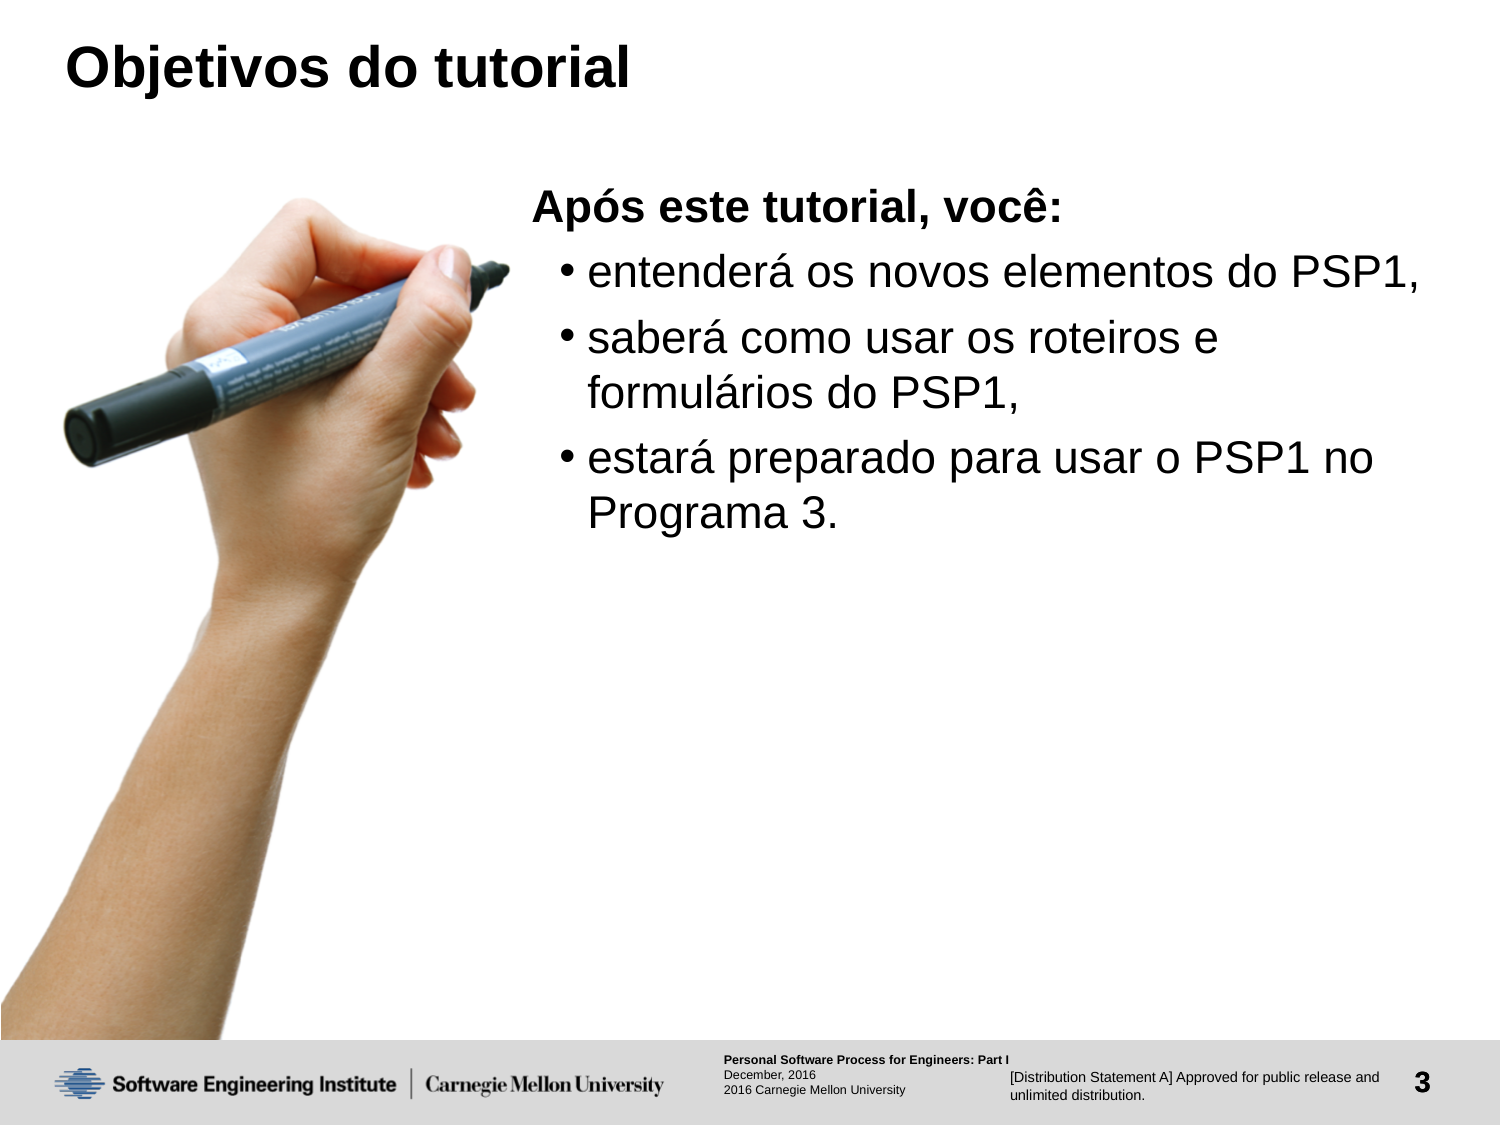

# Objetivos do tutorial
Após este tutorial, você:
entenderá os novos elementos do PSP1,
saberá como usar os roteiros e formulários do PSP1,
estará preparado para usar o PSP1 no Programa 3.